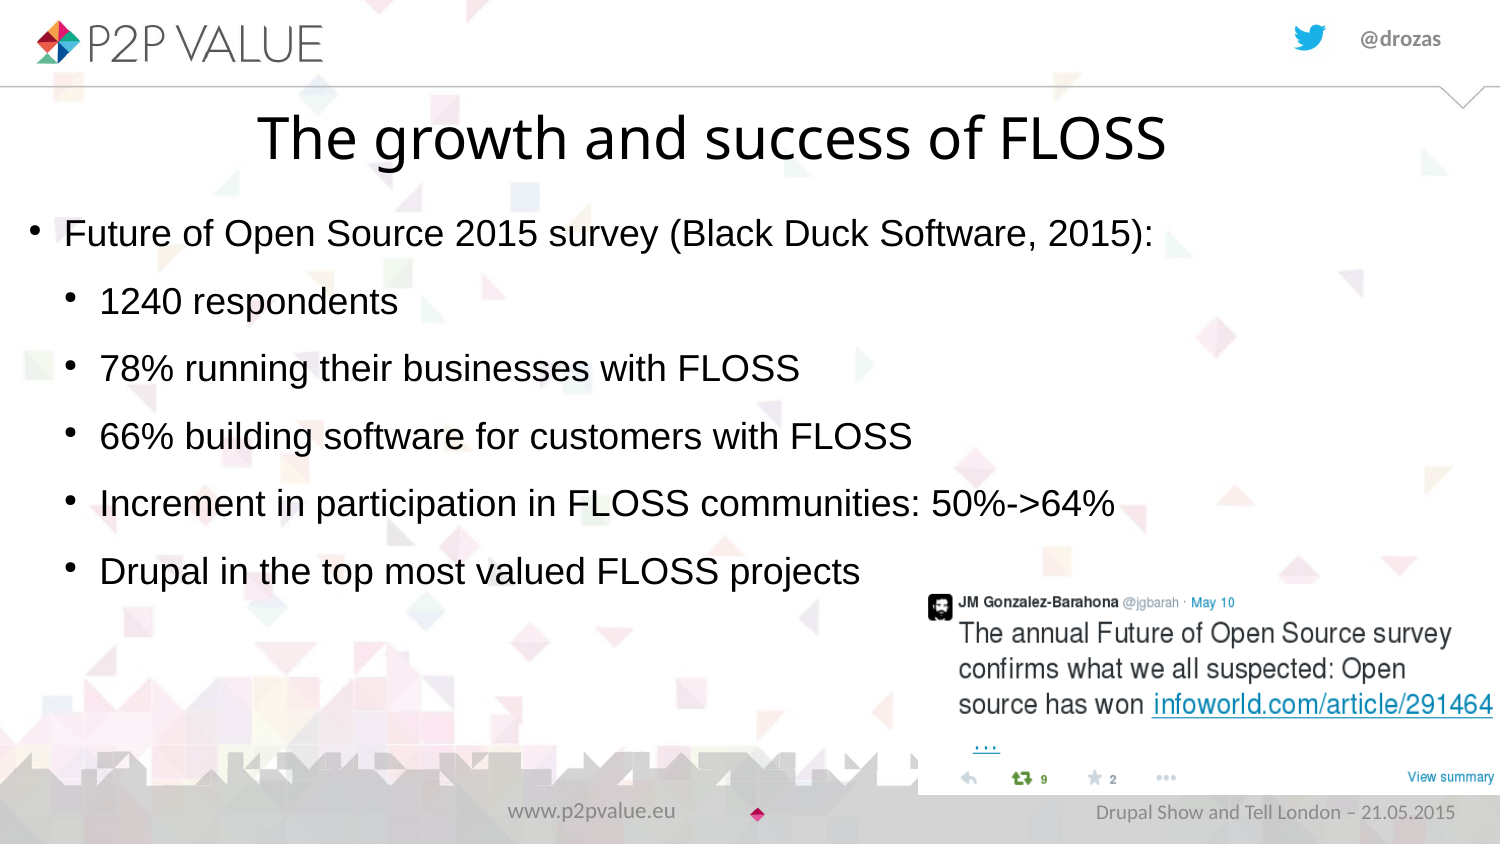

@drozas
# The growth and success of FLOSS
Future of Open Source 2015 survey (Black Duck Software, 2015):
1240 respondents
78% running their businesses with FLOSS
66% building software for customers with FLOSS
Increment in participation in FLOSS communities: 50%->64%
Drupal in the top most valued FLOSS projects
Drupal Show and Tell London – 21.05.2015
www.p2pvalue.eu